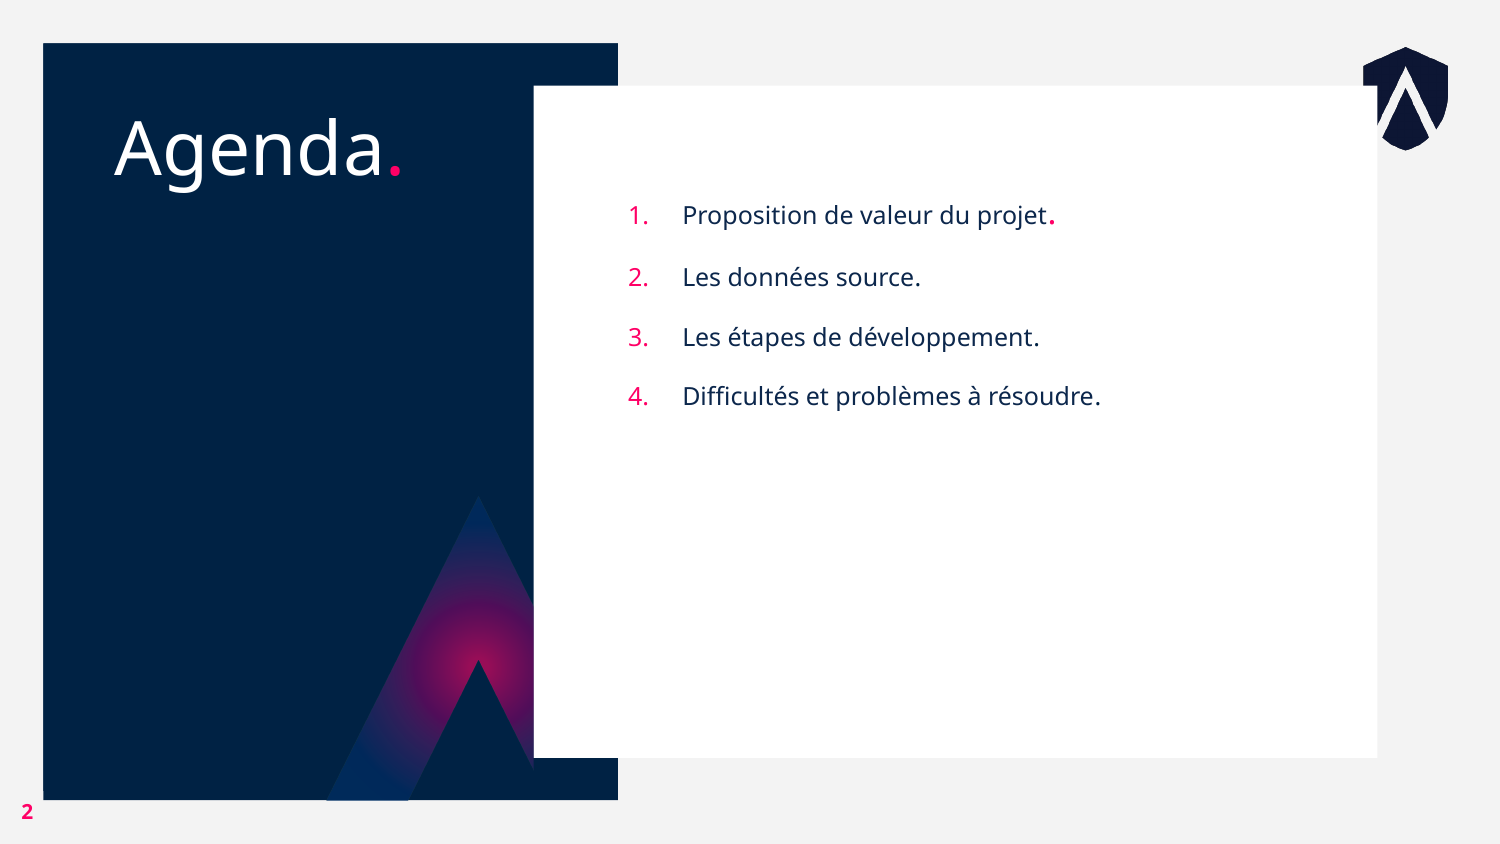

# Agenda.
Proposition de valeur du projet.
Les données source.
Les étapes de développement.
Difficultés et problèmes à résoudre.